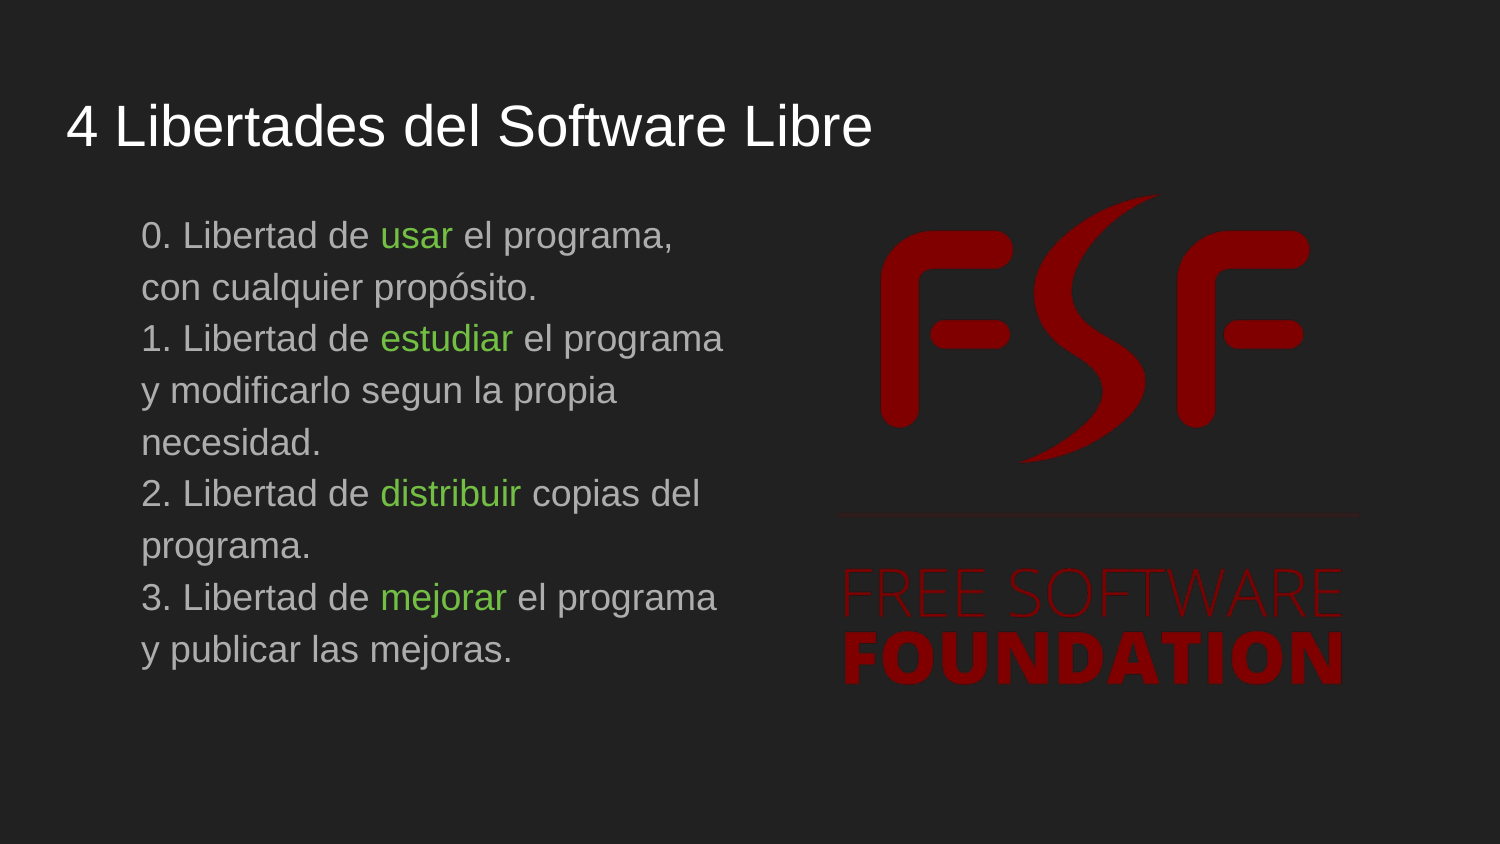

# 4 Libertades del Software Libre
0. Libertad de usar el programa, con cualquier propósito.
1. Libertad de estudiar el programa y modificarlo segun la propia necesidad.
2. Libertad de distribuir copias del programa.
3. Libertad de mejorar el programa y publicar las mejoras.